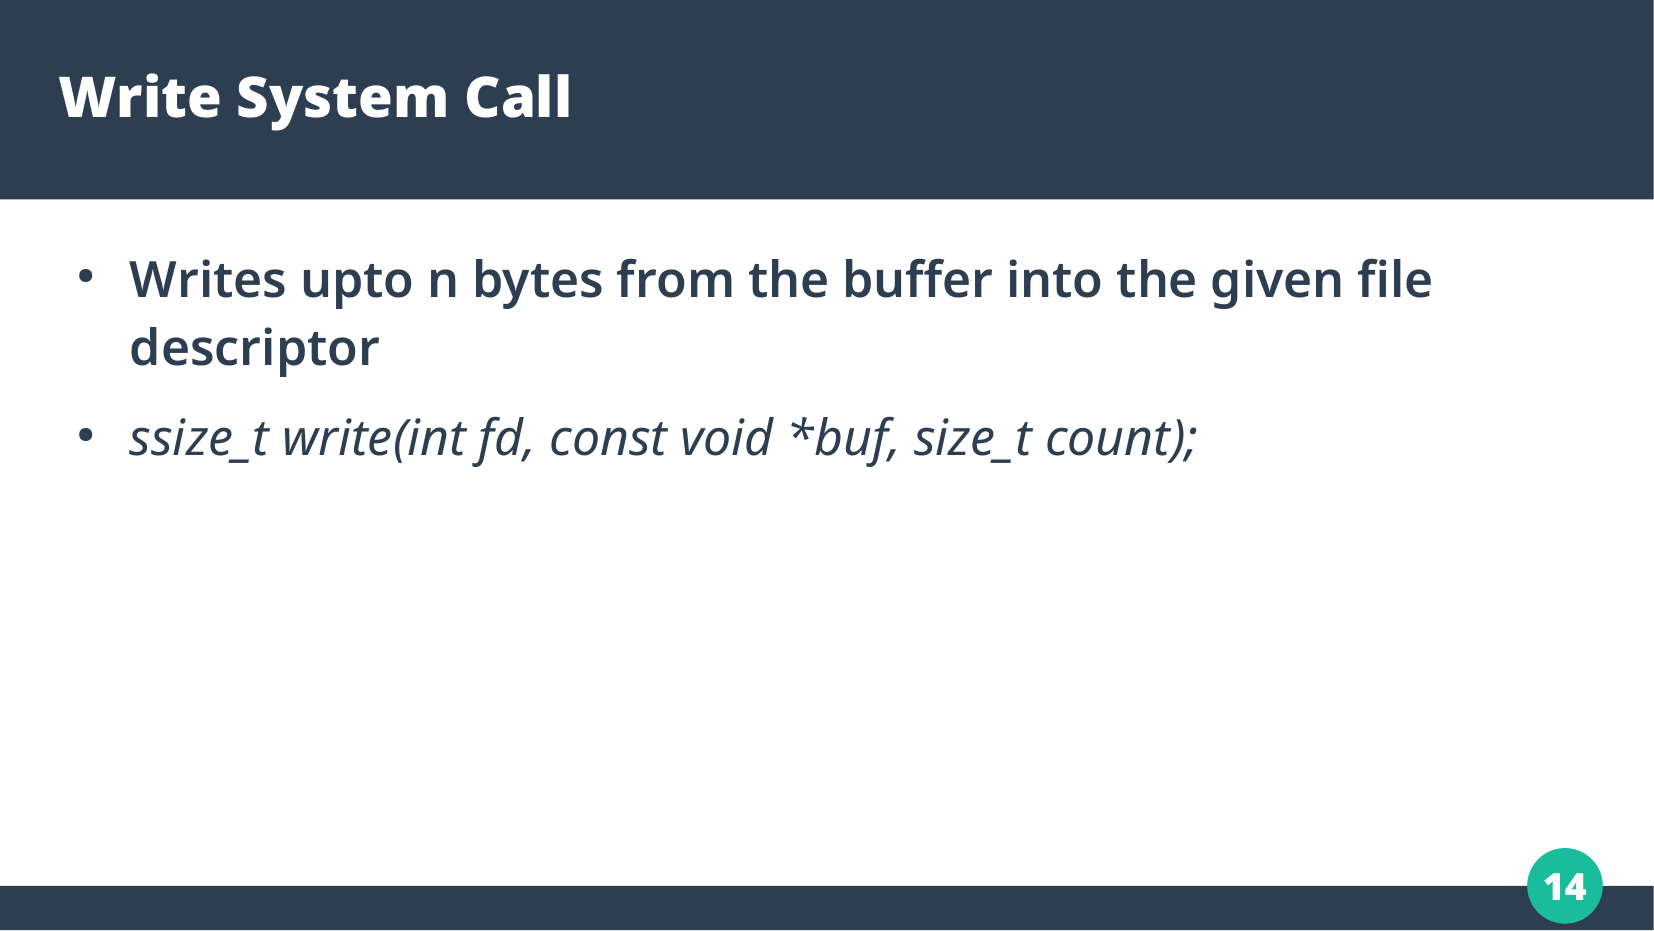

# Write System Call
Writes upto n bytes from the buffer into the given file descriptor
ssize_t write(int fd, const void *buf, size_t count);